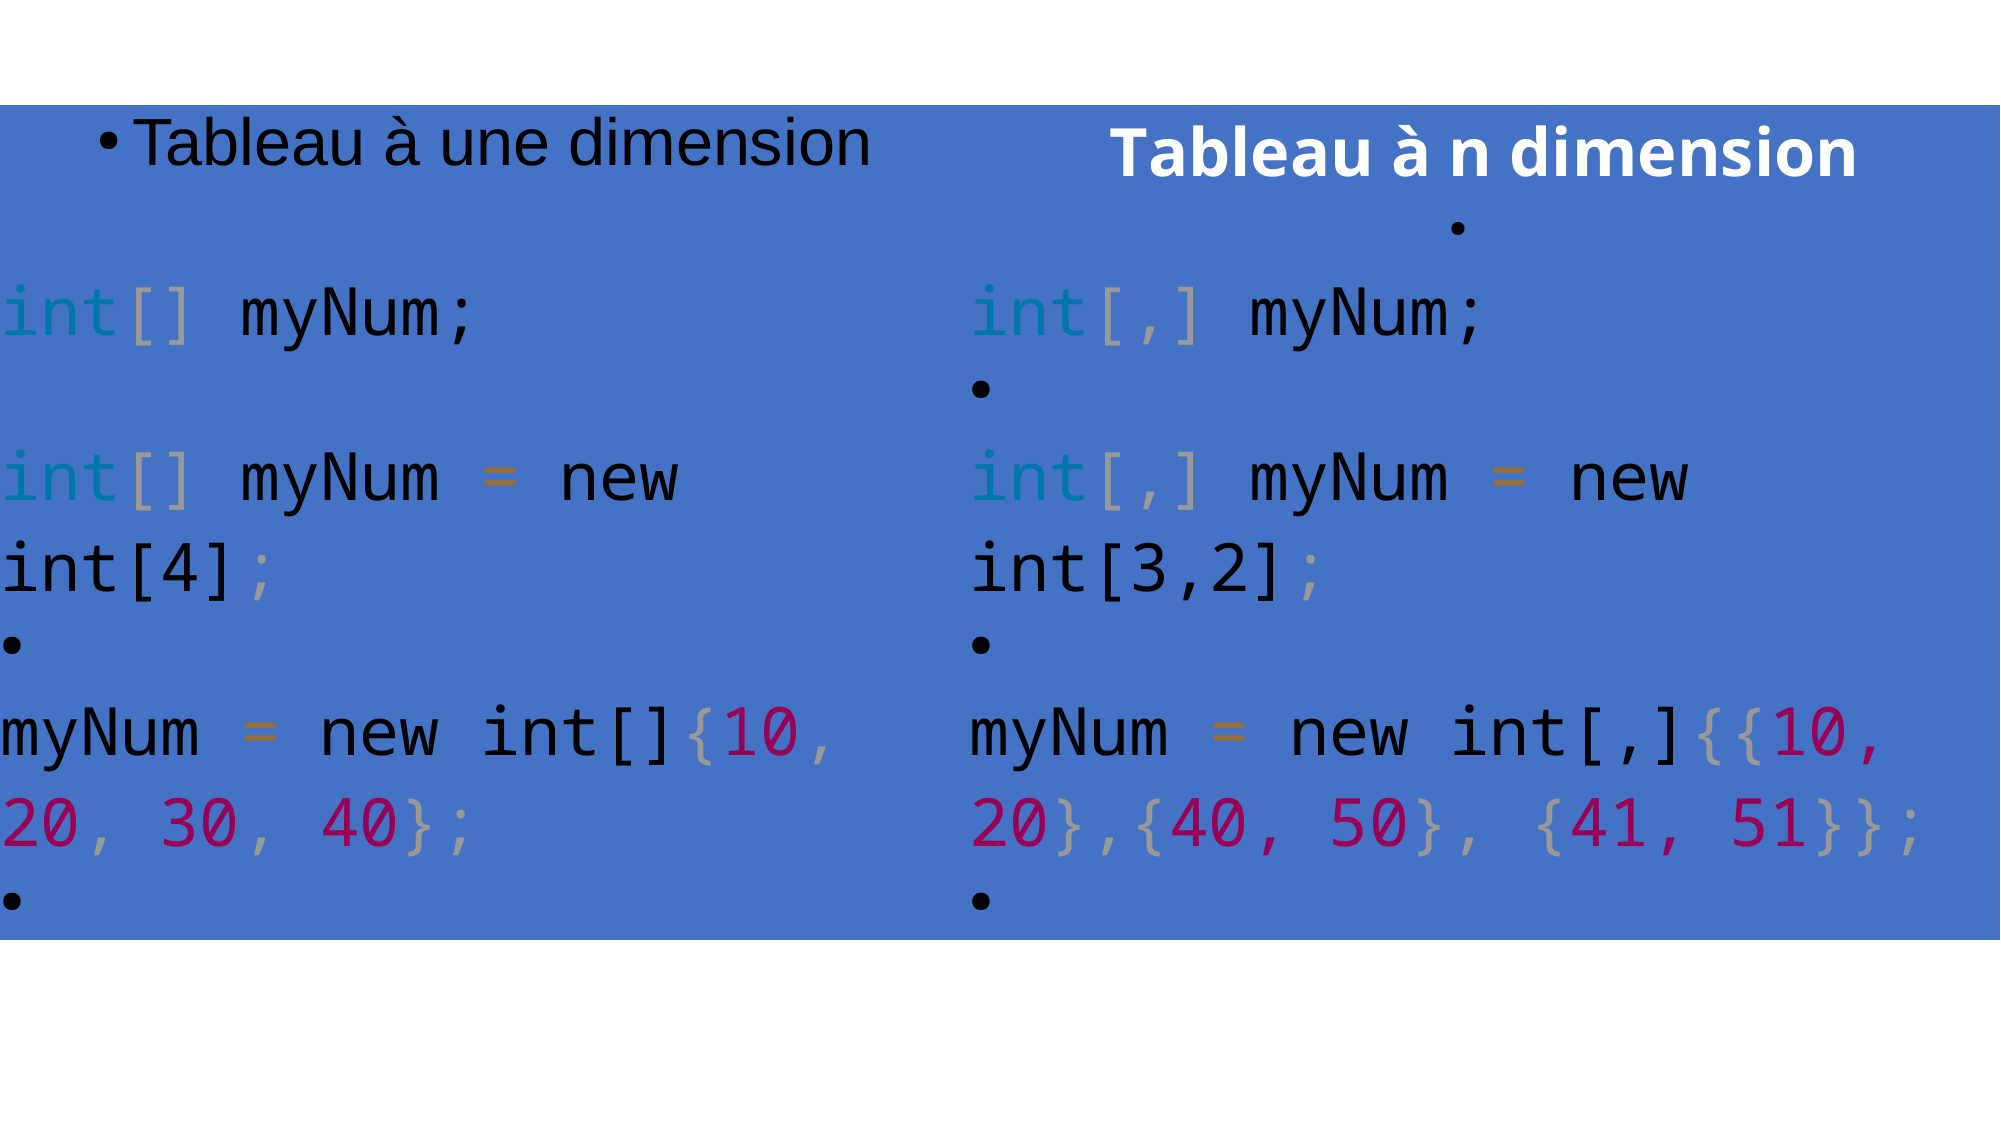

| Tableau à une dimension | Tableau à n dimension |
| --- | --- |
| int[] myNum; | int[,] myNum; |
| int[] myNum = new int[4]; | int[,] myNum = new int[3,2]; |
| myNum = new int[]{10, 20, 30, 40}; | myNum = new int[,]{{10, 20},{40, 50}, {41, 51}}; |